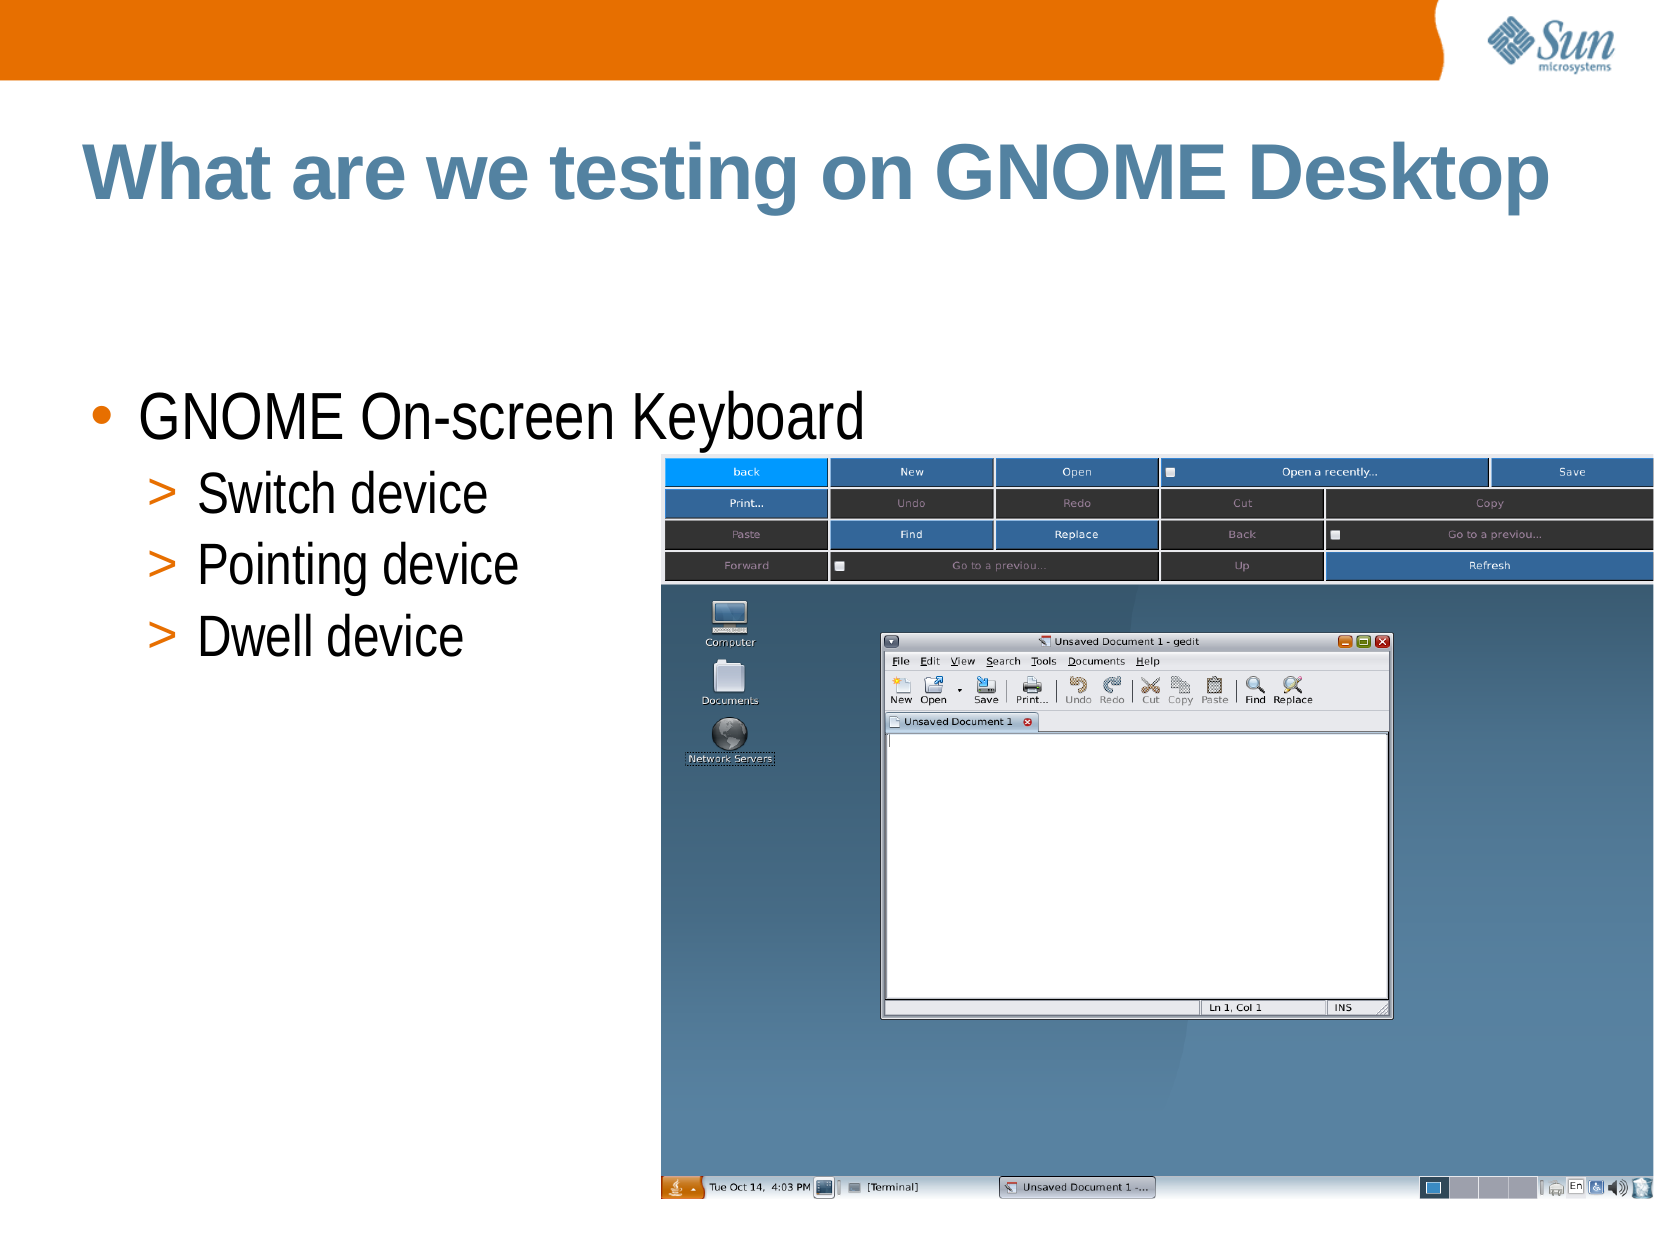

# What are we testing on GNOME Desktop
GNOME On-screen Keyboard
Switch device
Pointing device
Dwell device